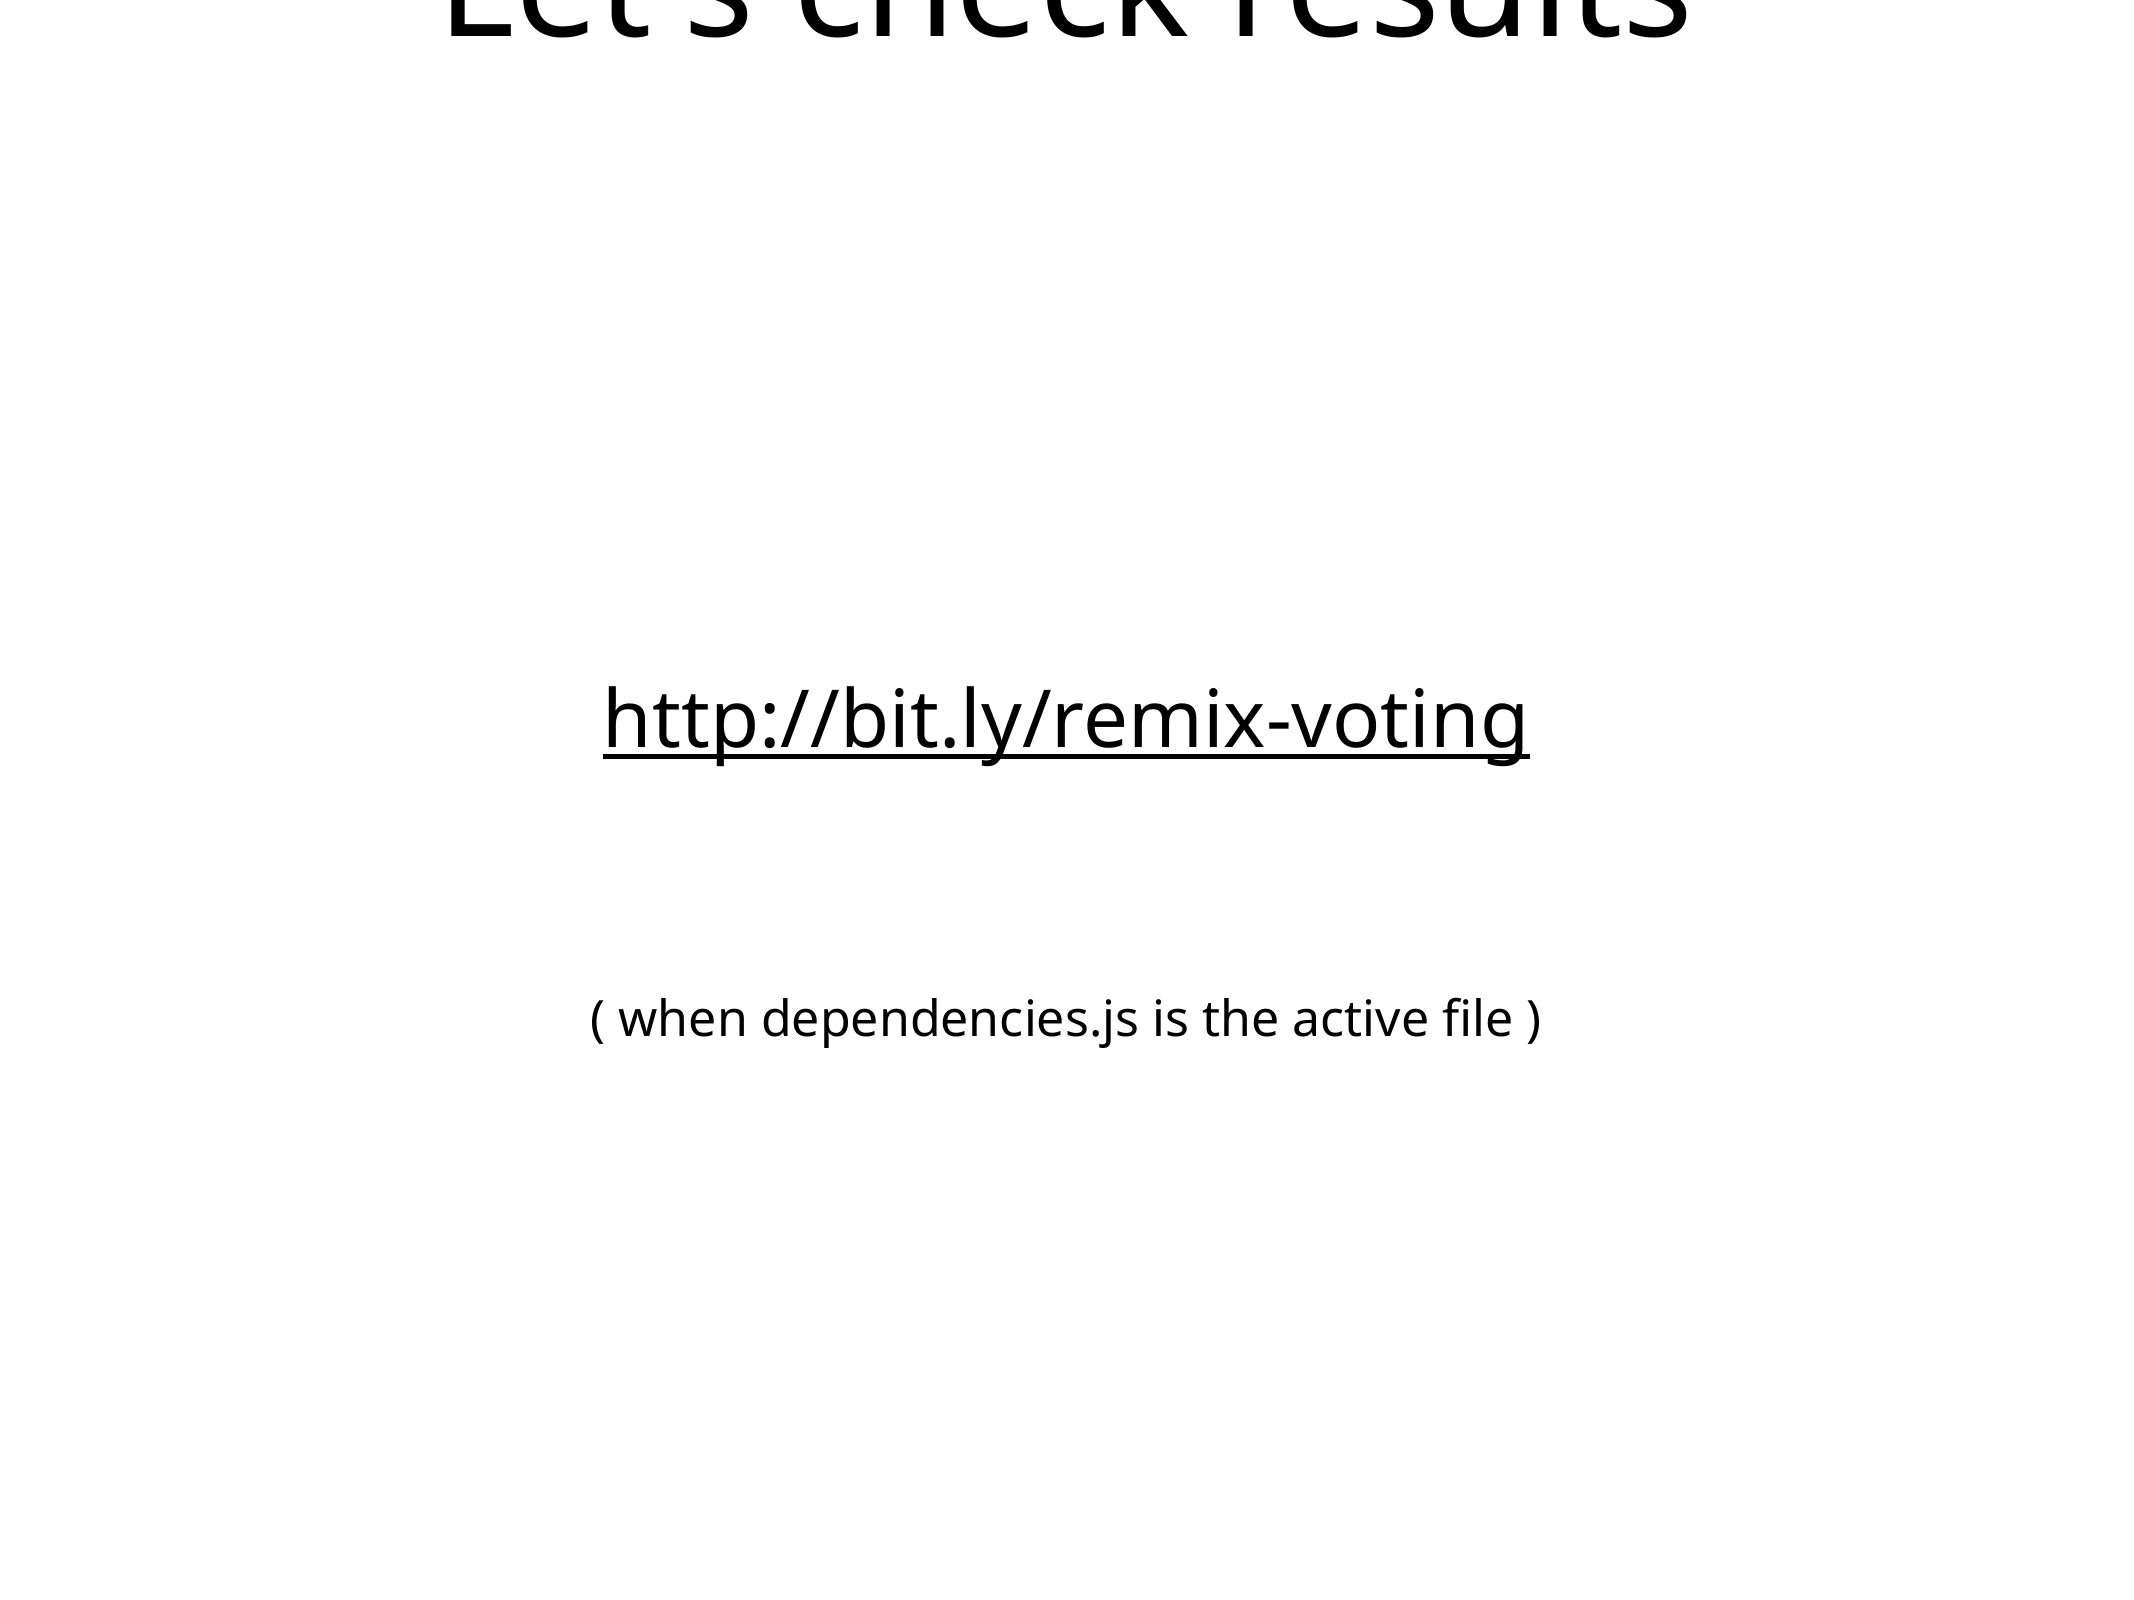

# Let's check results
http://bit.ly/remix-voting
( when dependencies.js is the active file )